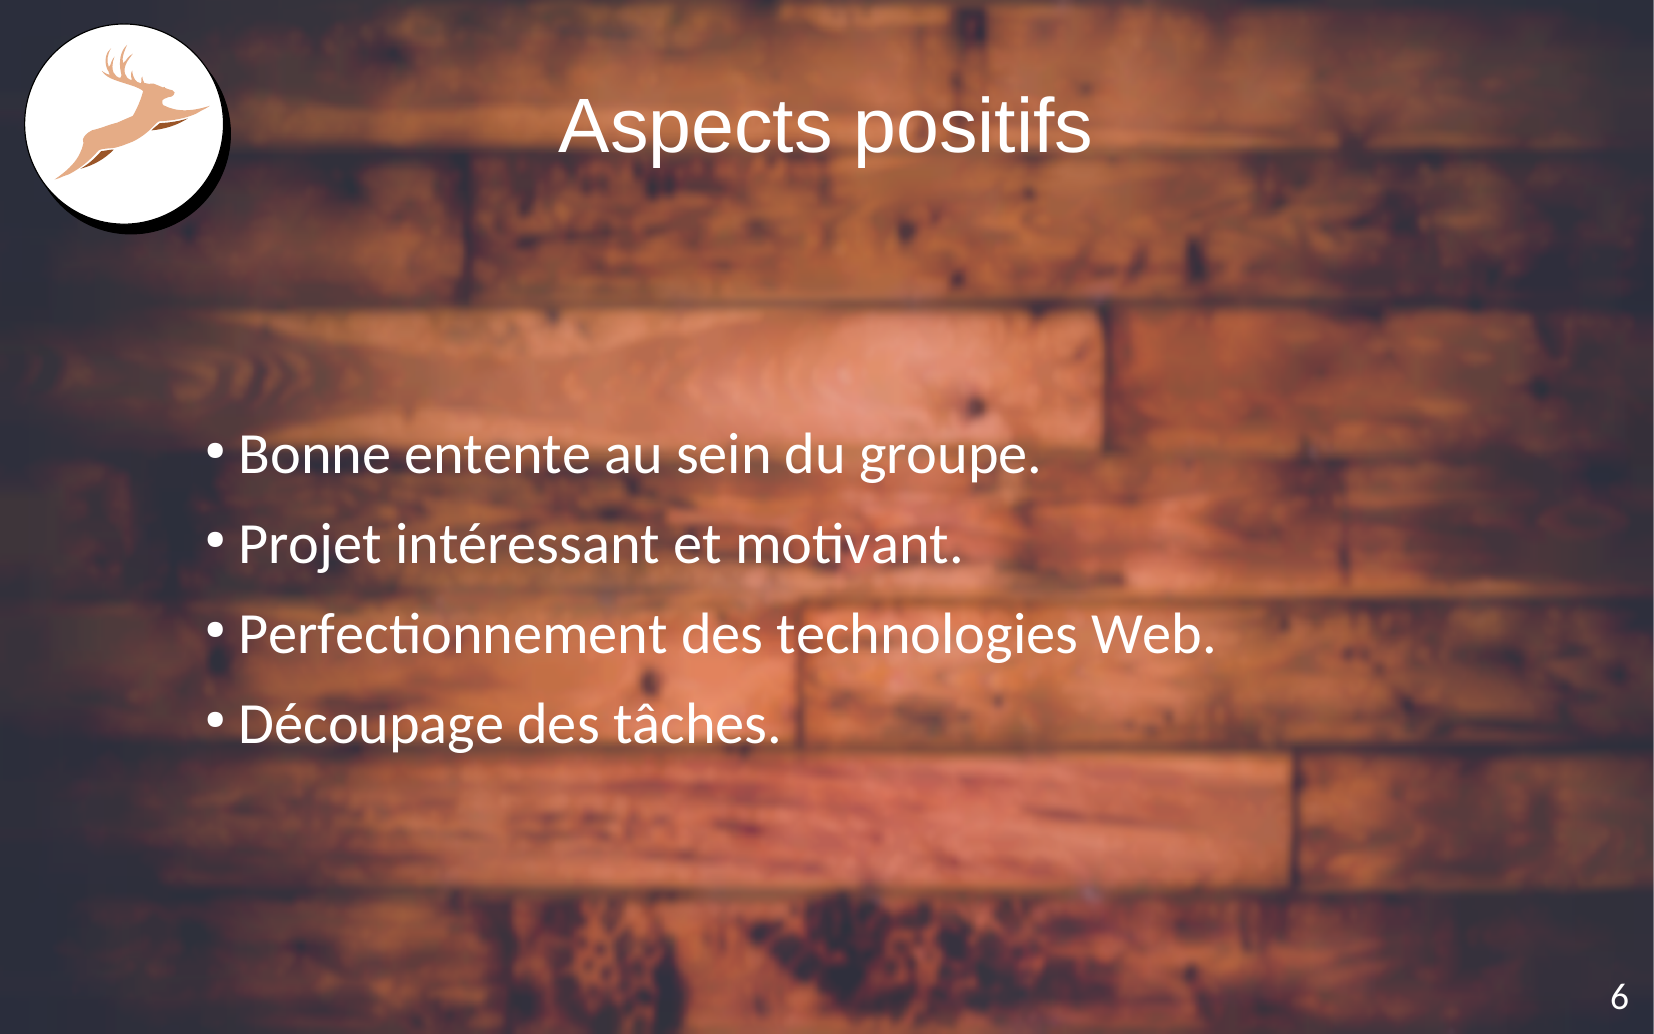

Aspects positifs
 Bonne entente au sein du groupe.
 Projet intéressant et motivant.
 Perfectionnement des technologies Web.
 Découpage des tâches.
6